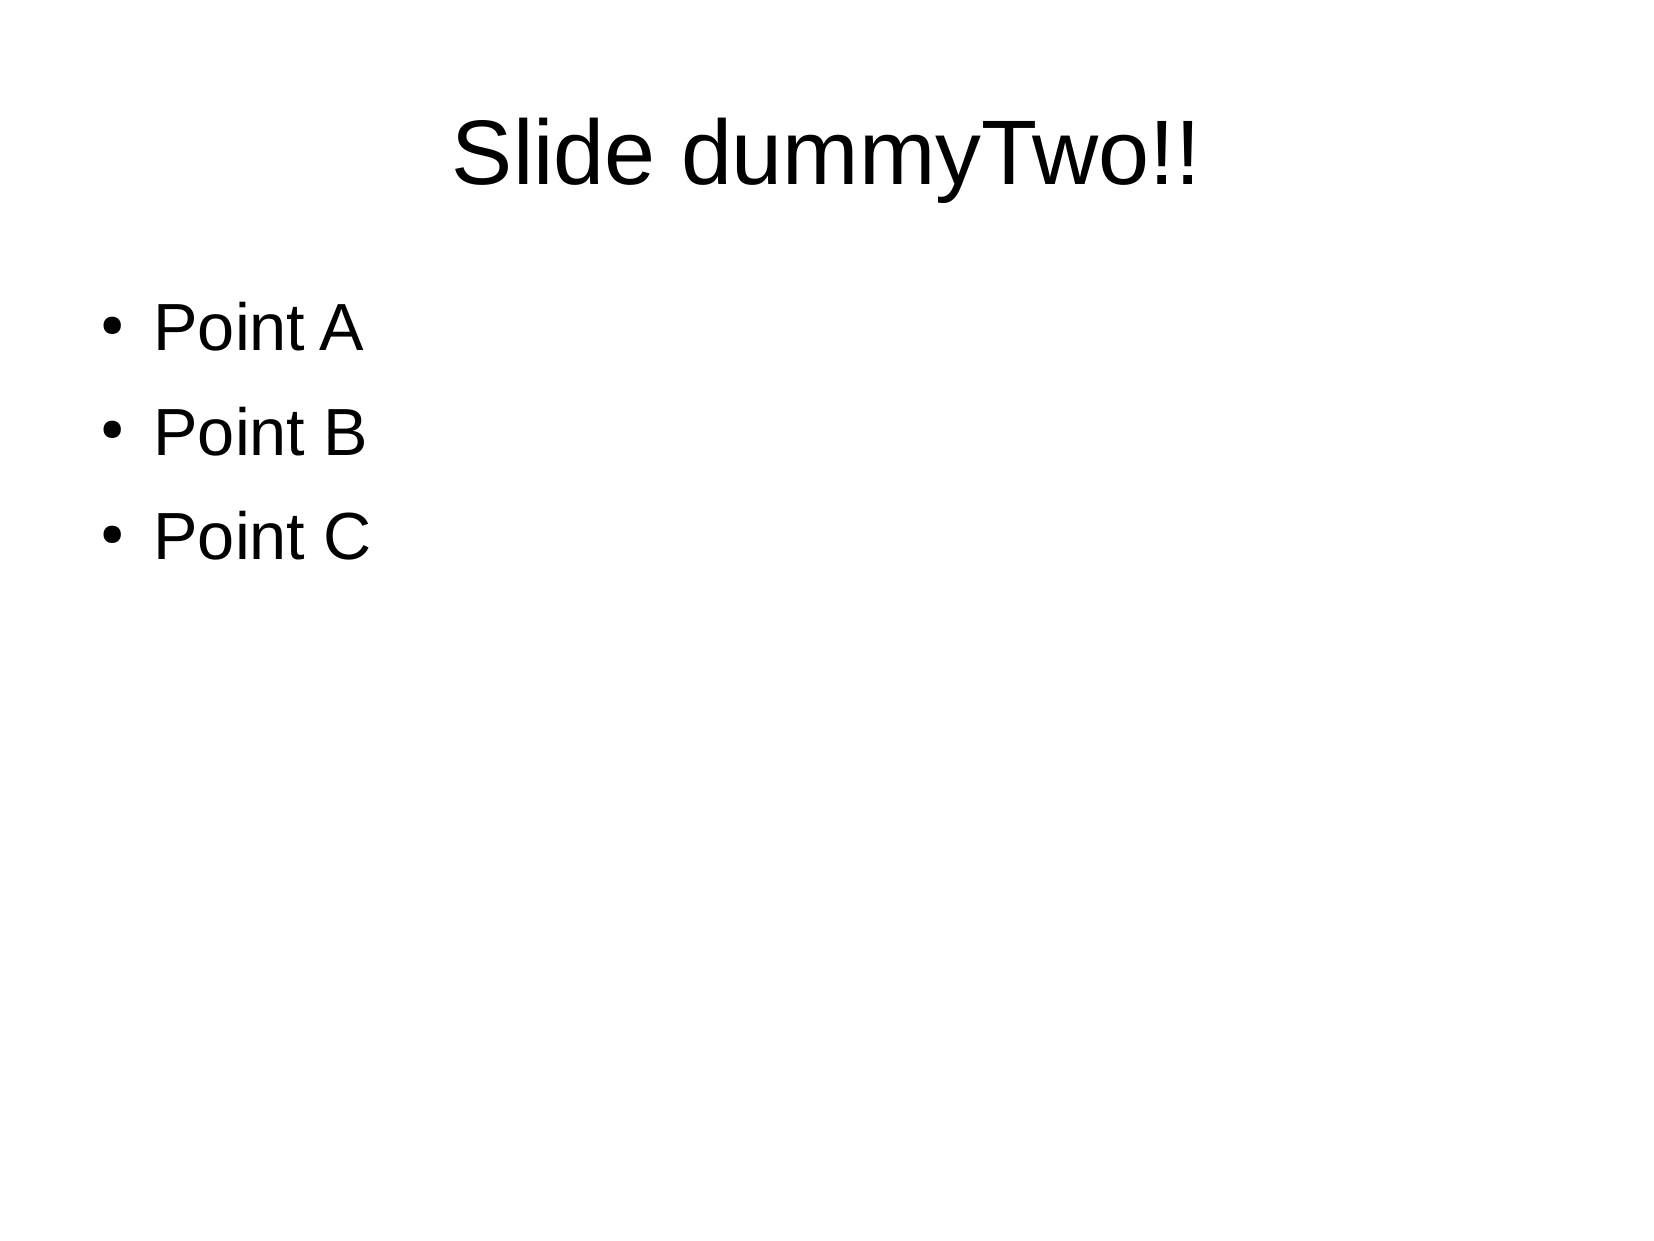

# Slide dummyTwo!!
Point A
Point B
Point C